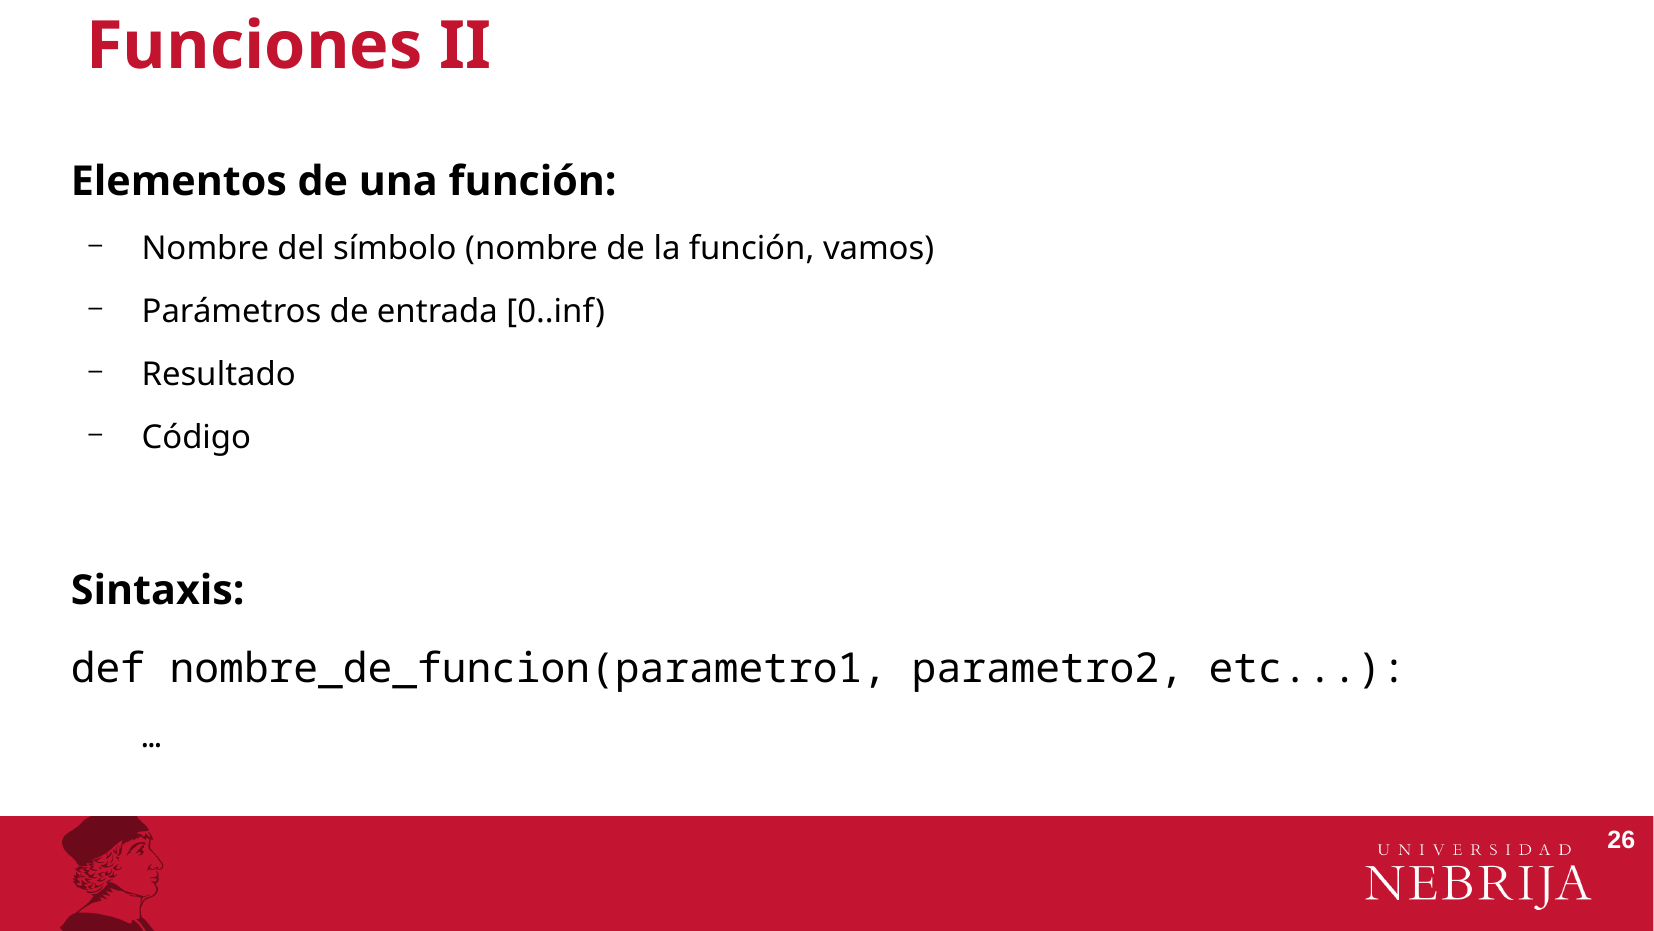

Funciones II
# Elementos de una función:
Nombre del símbolo (nombre de la función, vamos)
Parámetros de entrada [0..inf)
Resultado
Código
Sintaxis:
def nombre_de_funcion(parametro1, parametro2, etc...):
…